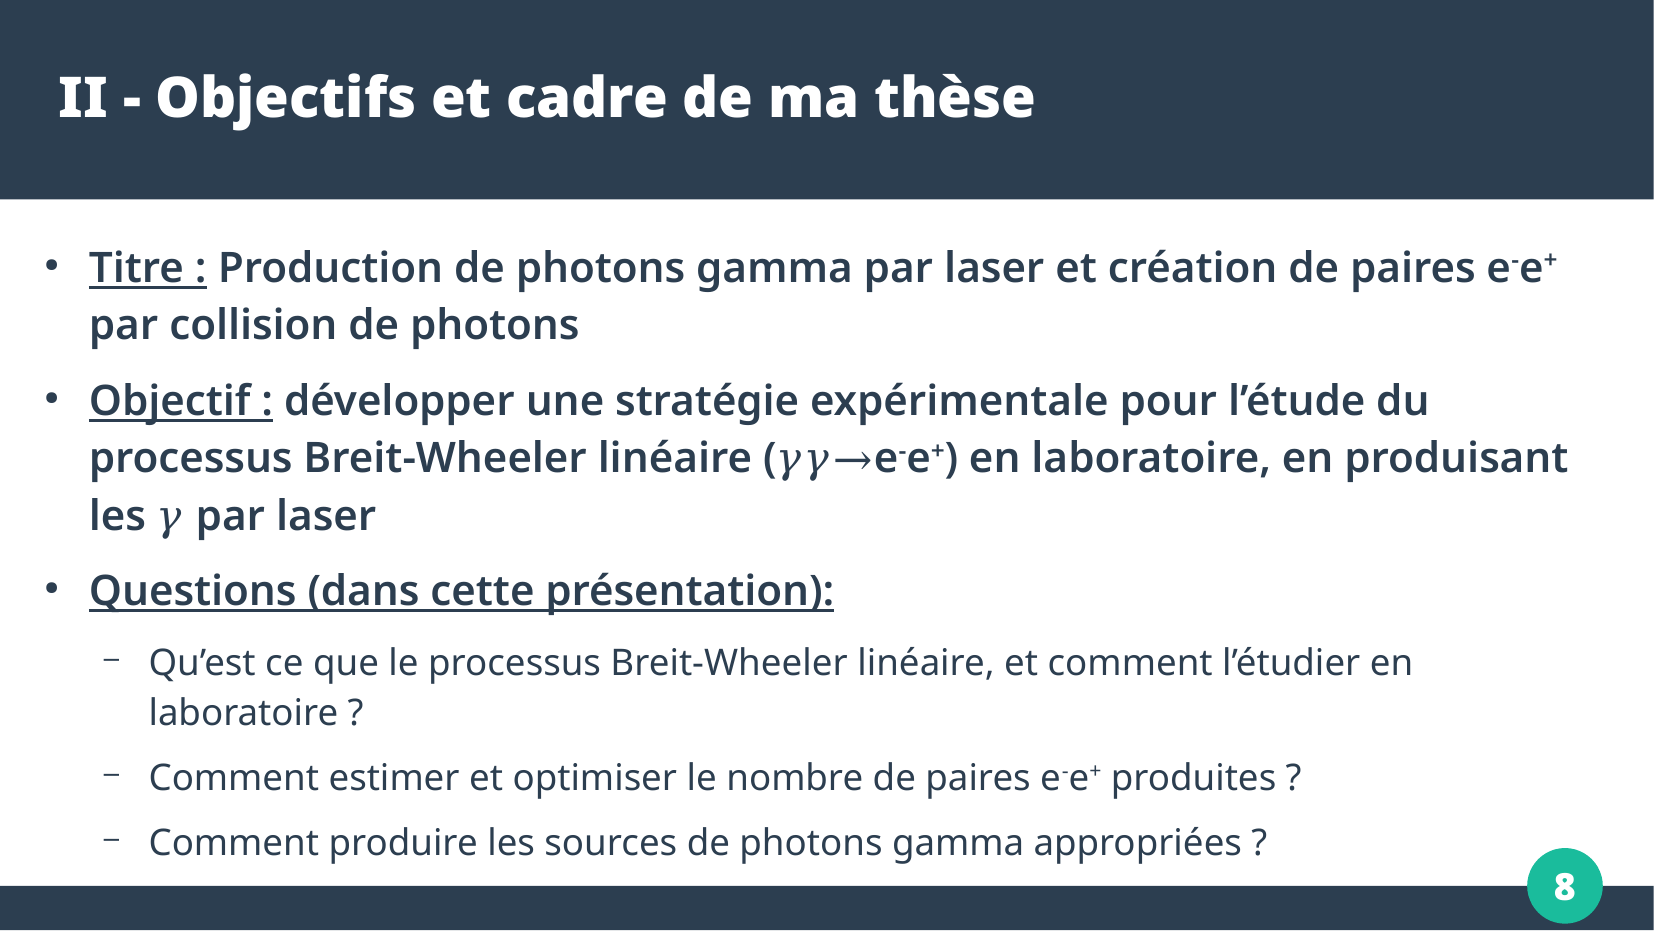

# II - Objectifs et cadre de ma thèse
Titre : Production de photons gamma par laser et création de paires e-e+ par collision de photons
Objectif : développer une stratégie expérimentale pour l’étude du processus Breit-Wheeler linéaire (𝛾𝛾→e-e+) en laboratoire, en produisant les 𝛾 par laser
Questions (dans cette présentation):
Qu’est ce que le processus Breit-Wheeler linéaire, et comment l’étudier en laboratoire ?
Comment estimer et optimiser le nombre de paires e-e+ produites ?
Comment produire les sources de photons gamma appropriées ?